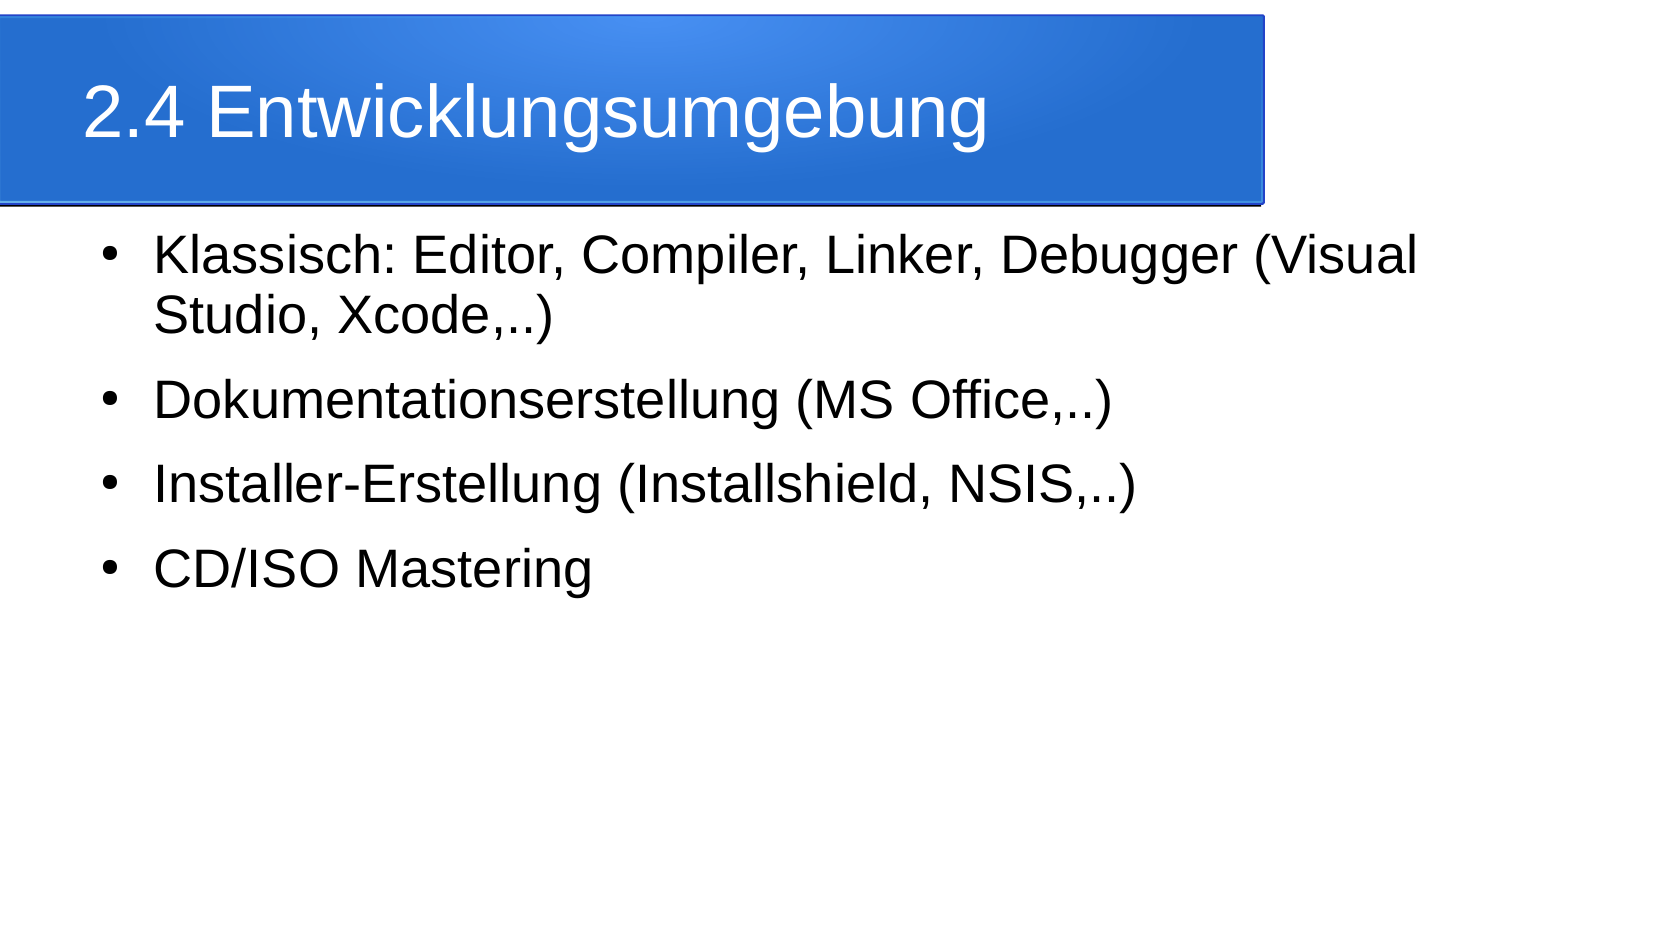

# 2.4 Entwicklungsumgebung
Klassisch: Editor, Compiler, Linker, Debugger (Visual Studio, Xcode,..)
Dokumentationserstellung (MS Office,..)
Installer-Erstellung (Installshield, NSIS,..)
CD/ISO Mastering